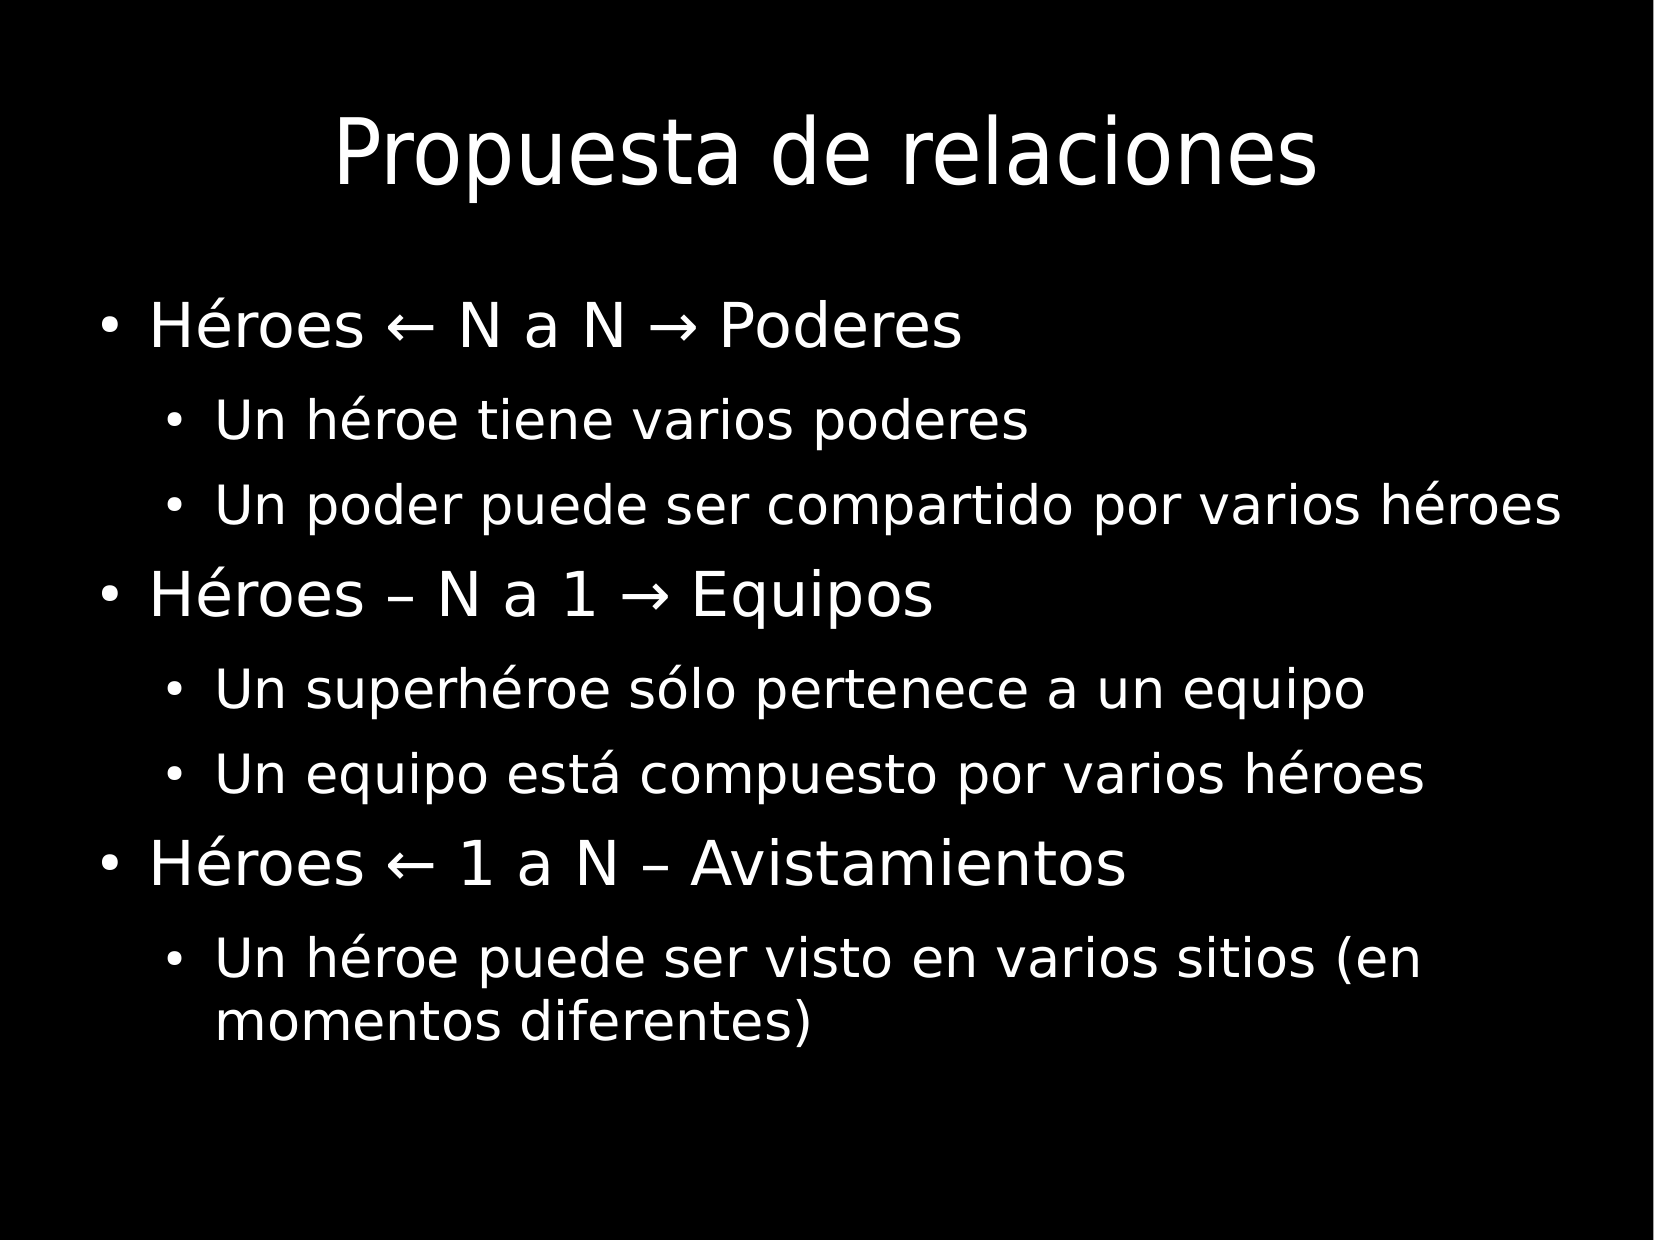

# Propuesta de relaciones
Héroes ← N a N → Poderes
Un héroe tiene varios poderes
Un poder puede ser compartido por varios héroes
Héroes – N a 1 → Equipos
Un superhéroe sólo pertenece a un equipo
Un equipo está compuesto por varios héroes
Héroes ← 1 a N – Avistamientos
Un héroe puede ser visto en varios sitios (en momentos diferentes)